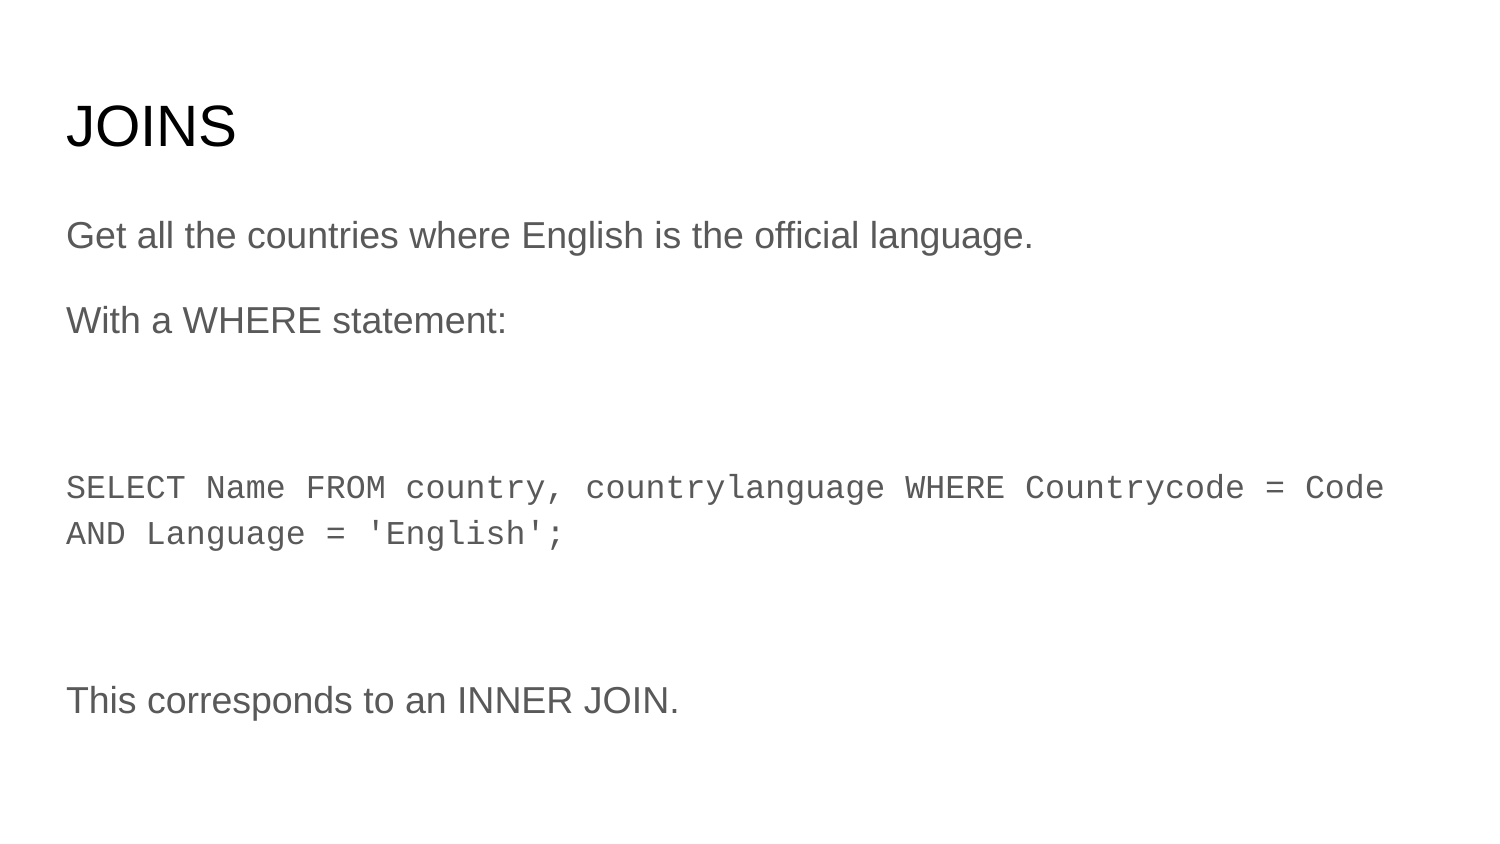

# JOINS
Get all the countries where English is the official language.
With a WHERE statement:
SELECT Name FROM country, countrylanguage WHERE Countrycode = Code AND Language = 'English';
This corresponds to an INNER JOIN.